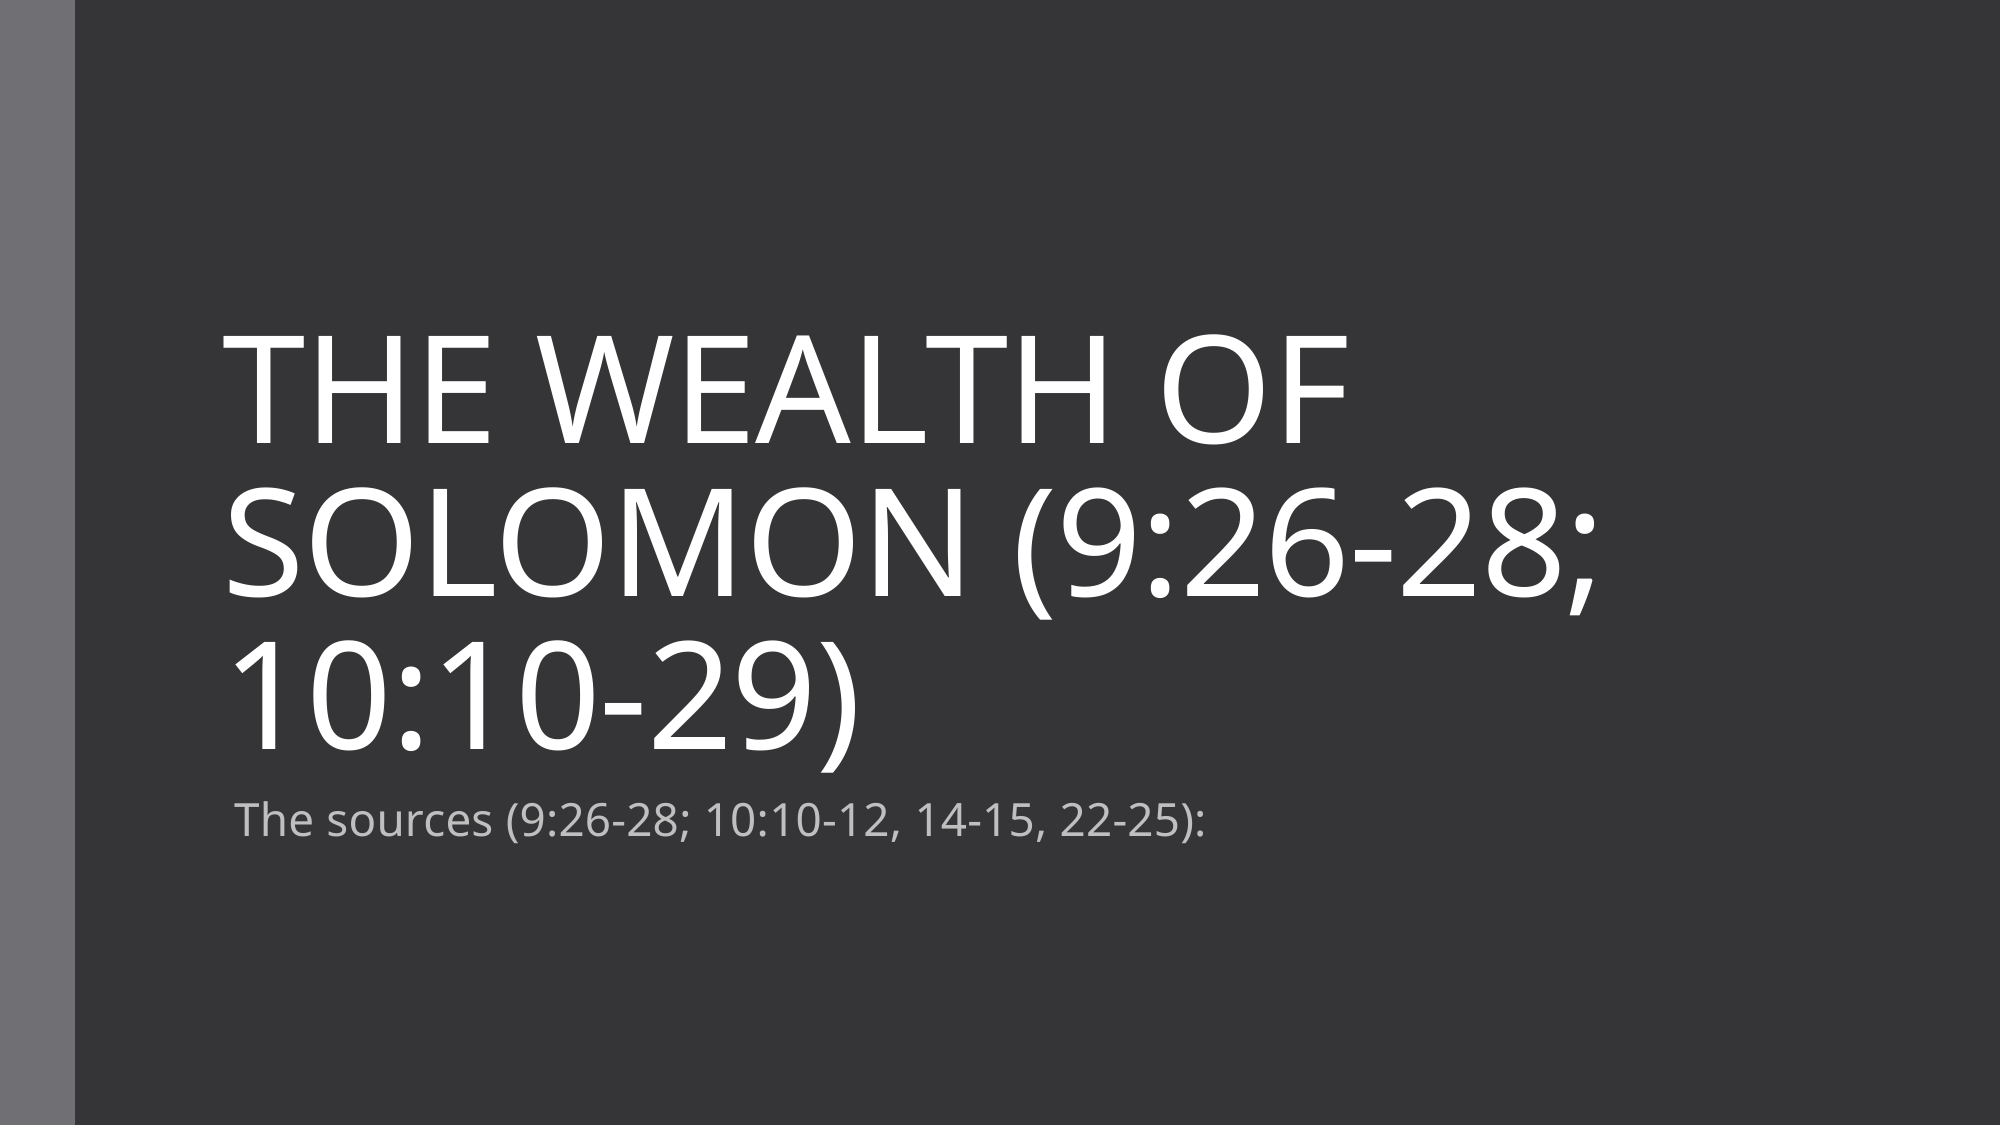

# THE WEALTH OF SOLOMON (9:26-28; 10:10-29)
 The sources (9:26-28; 10:10-12, 14-15, 22-25):